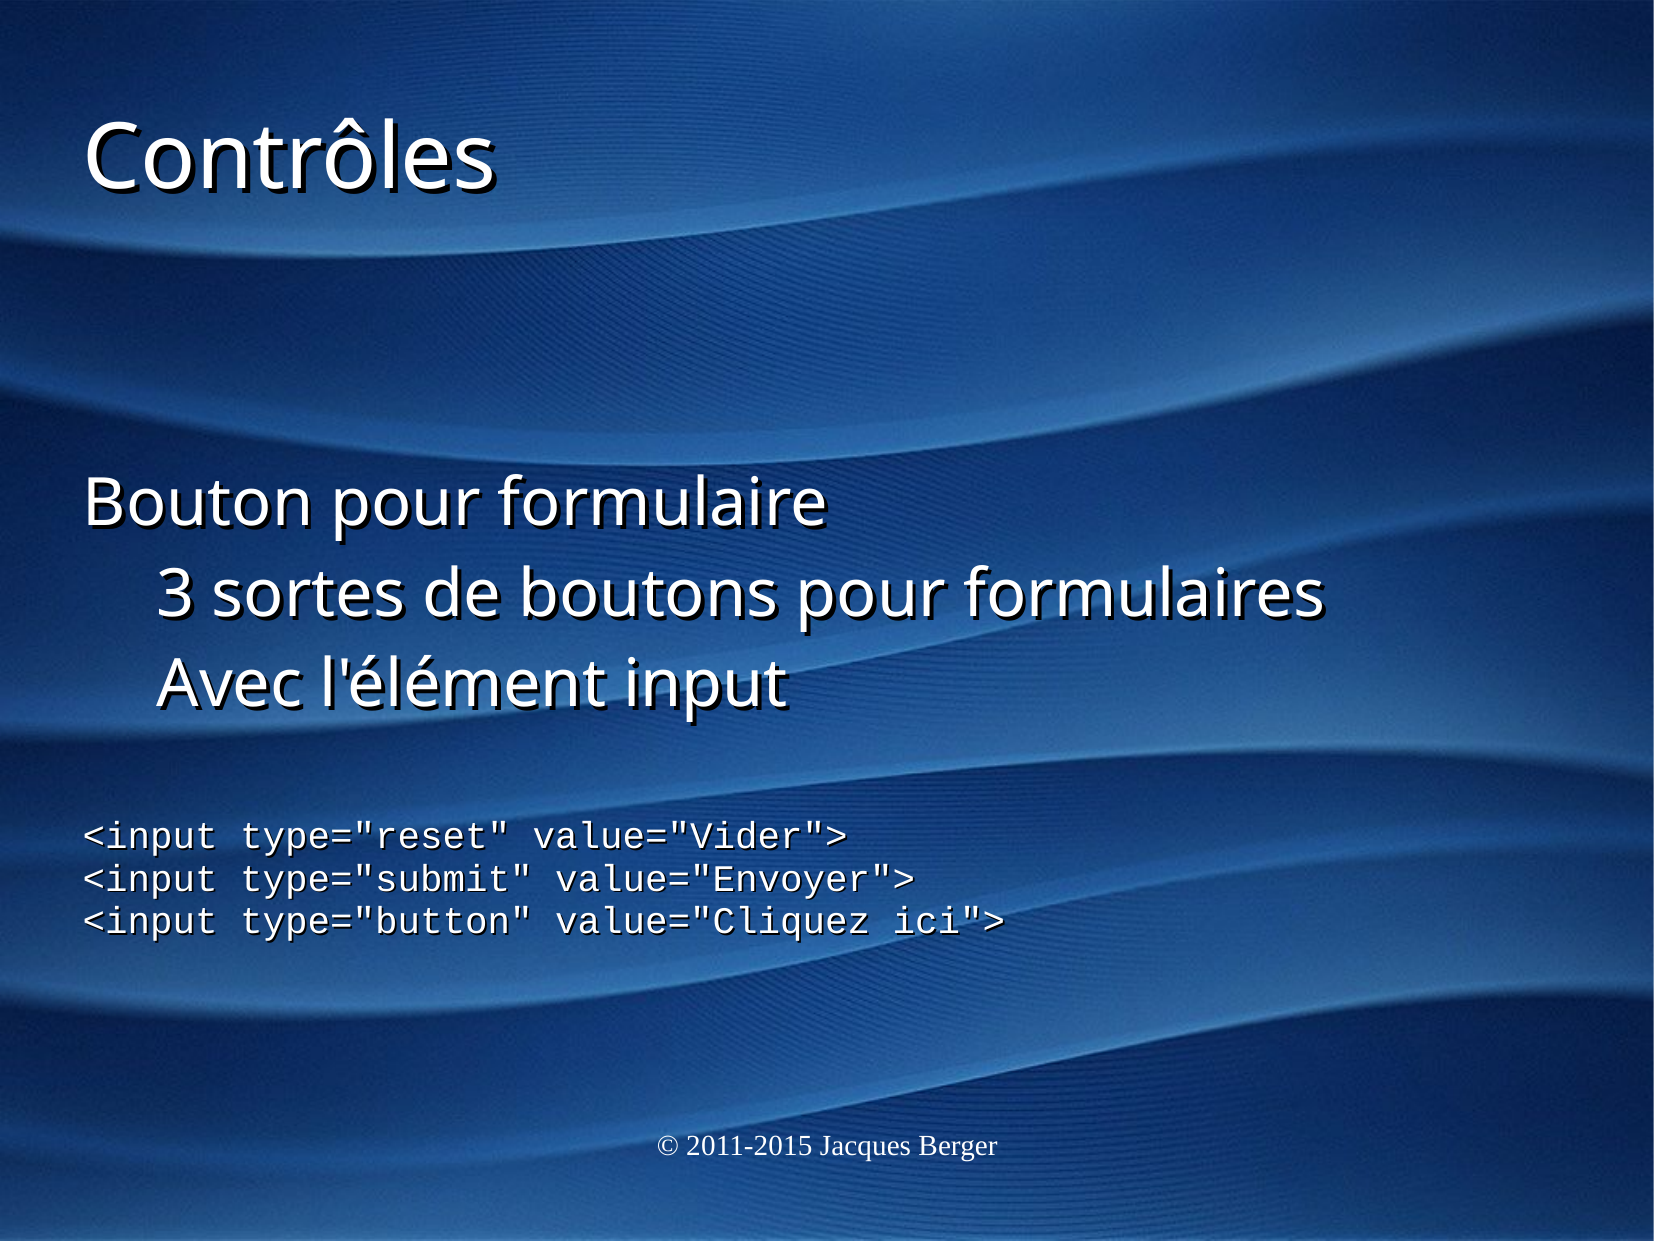

# Contrôles
Bouton pour formulaire
	3 sortes de boutons pour formulaires
	Avec l'élément input
<input type="reset" value="Vider">
<input type="submit" value="Envoyer">
<input type="button" value="Cliquez ici">
© 2011-2015 Jacques Berger